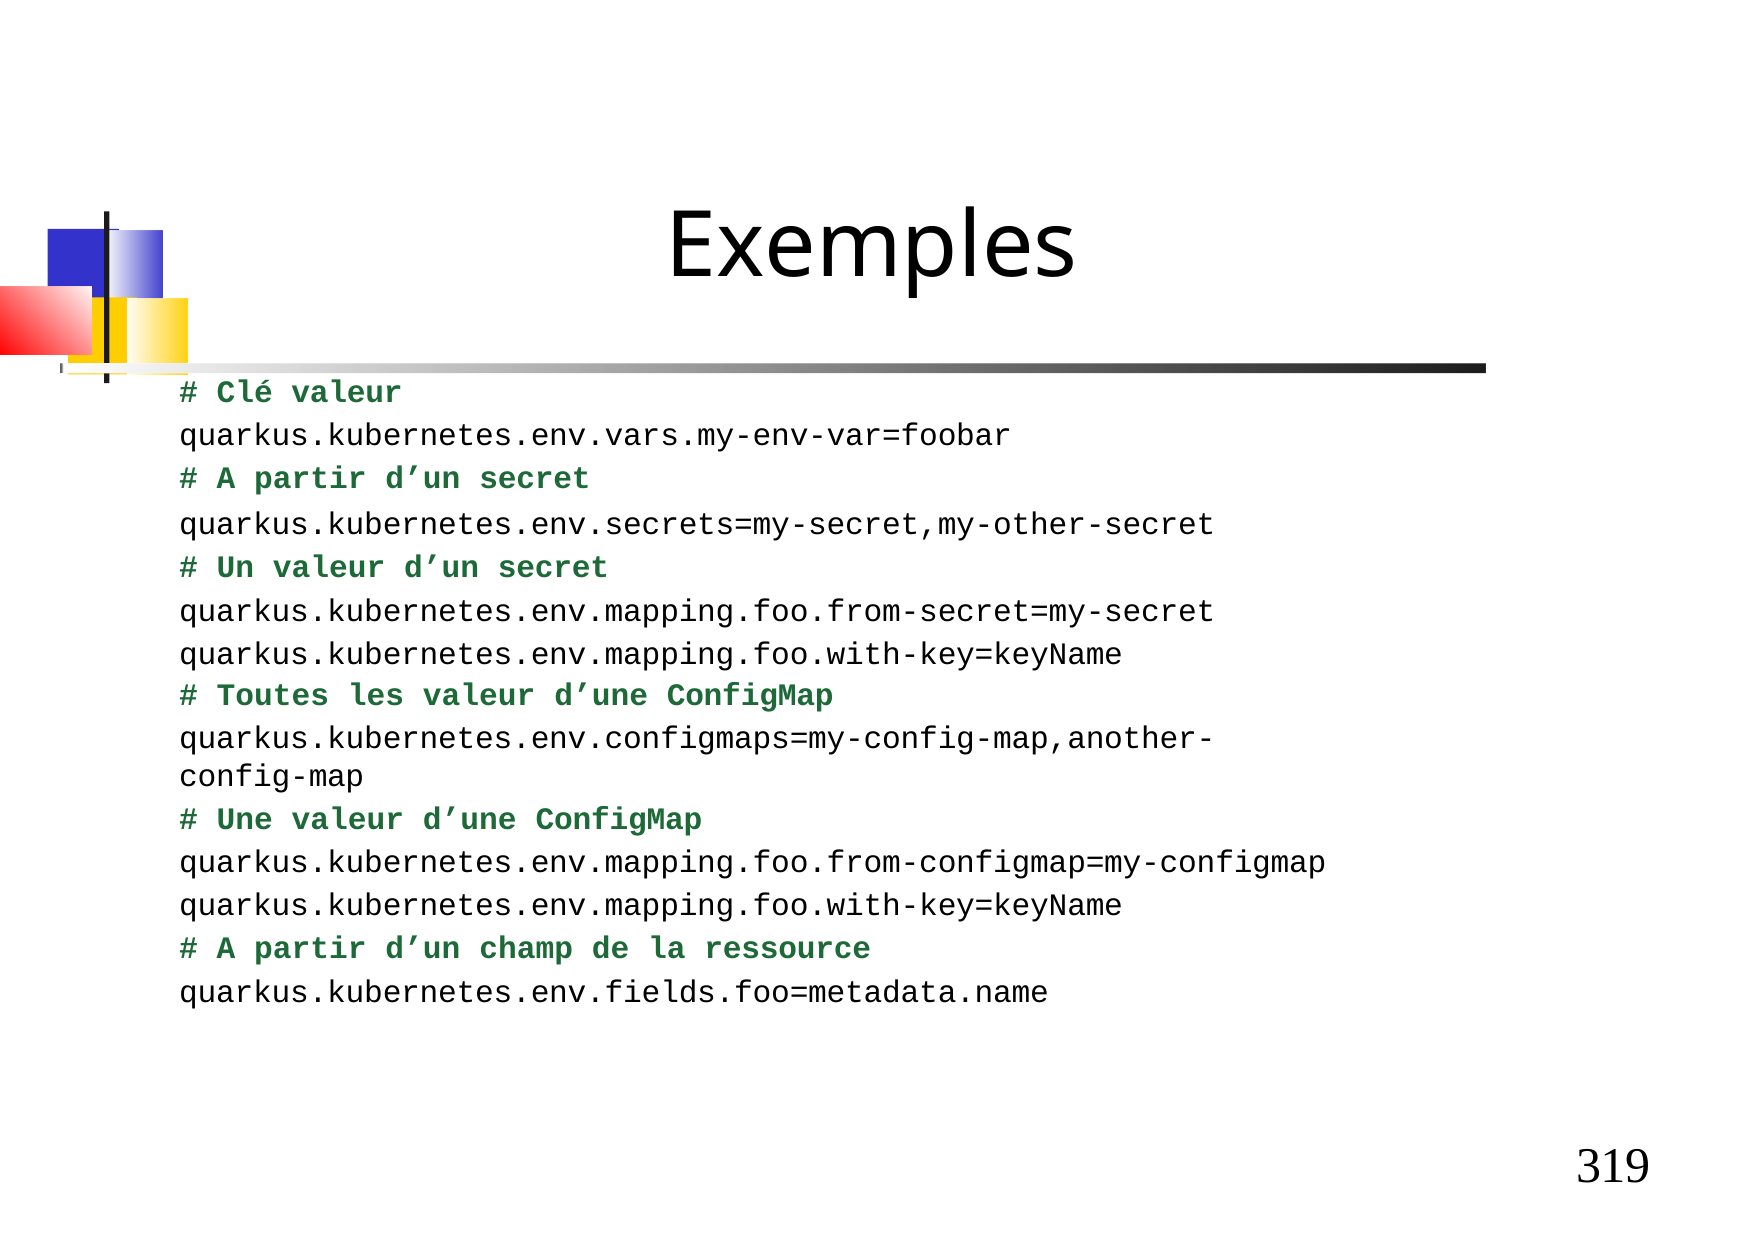

# Exemples
# Clé valeur
quarkus.kubernetes.env.vars.my-env-var=foobar
# A partir d’un secret
quarkus.kubernetes.env.secrets=my-secret,my-other-secret # Un valeur d’un secret quarkus.kubernetes.env.mapping.foo.from-secret=my-secret quarkus.kubernetes.env.mapping.foo.with-key=keyName
# Toutes les valeur d’une ConfigMap
quarkus.kubernetes.env.configmaps=my-config-map,another-config-map
# Une valeur d’une ConfigMap quarkus.kubernetes.env.mapping.foo.from-configmap=my-configmap quarkus.kubernetes.env.mapping.foo.with-key=keyName
# A partir d’un champ de la ressource
quarkus.kubernetes.env.fields.foo=metadata.name
319